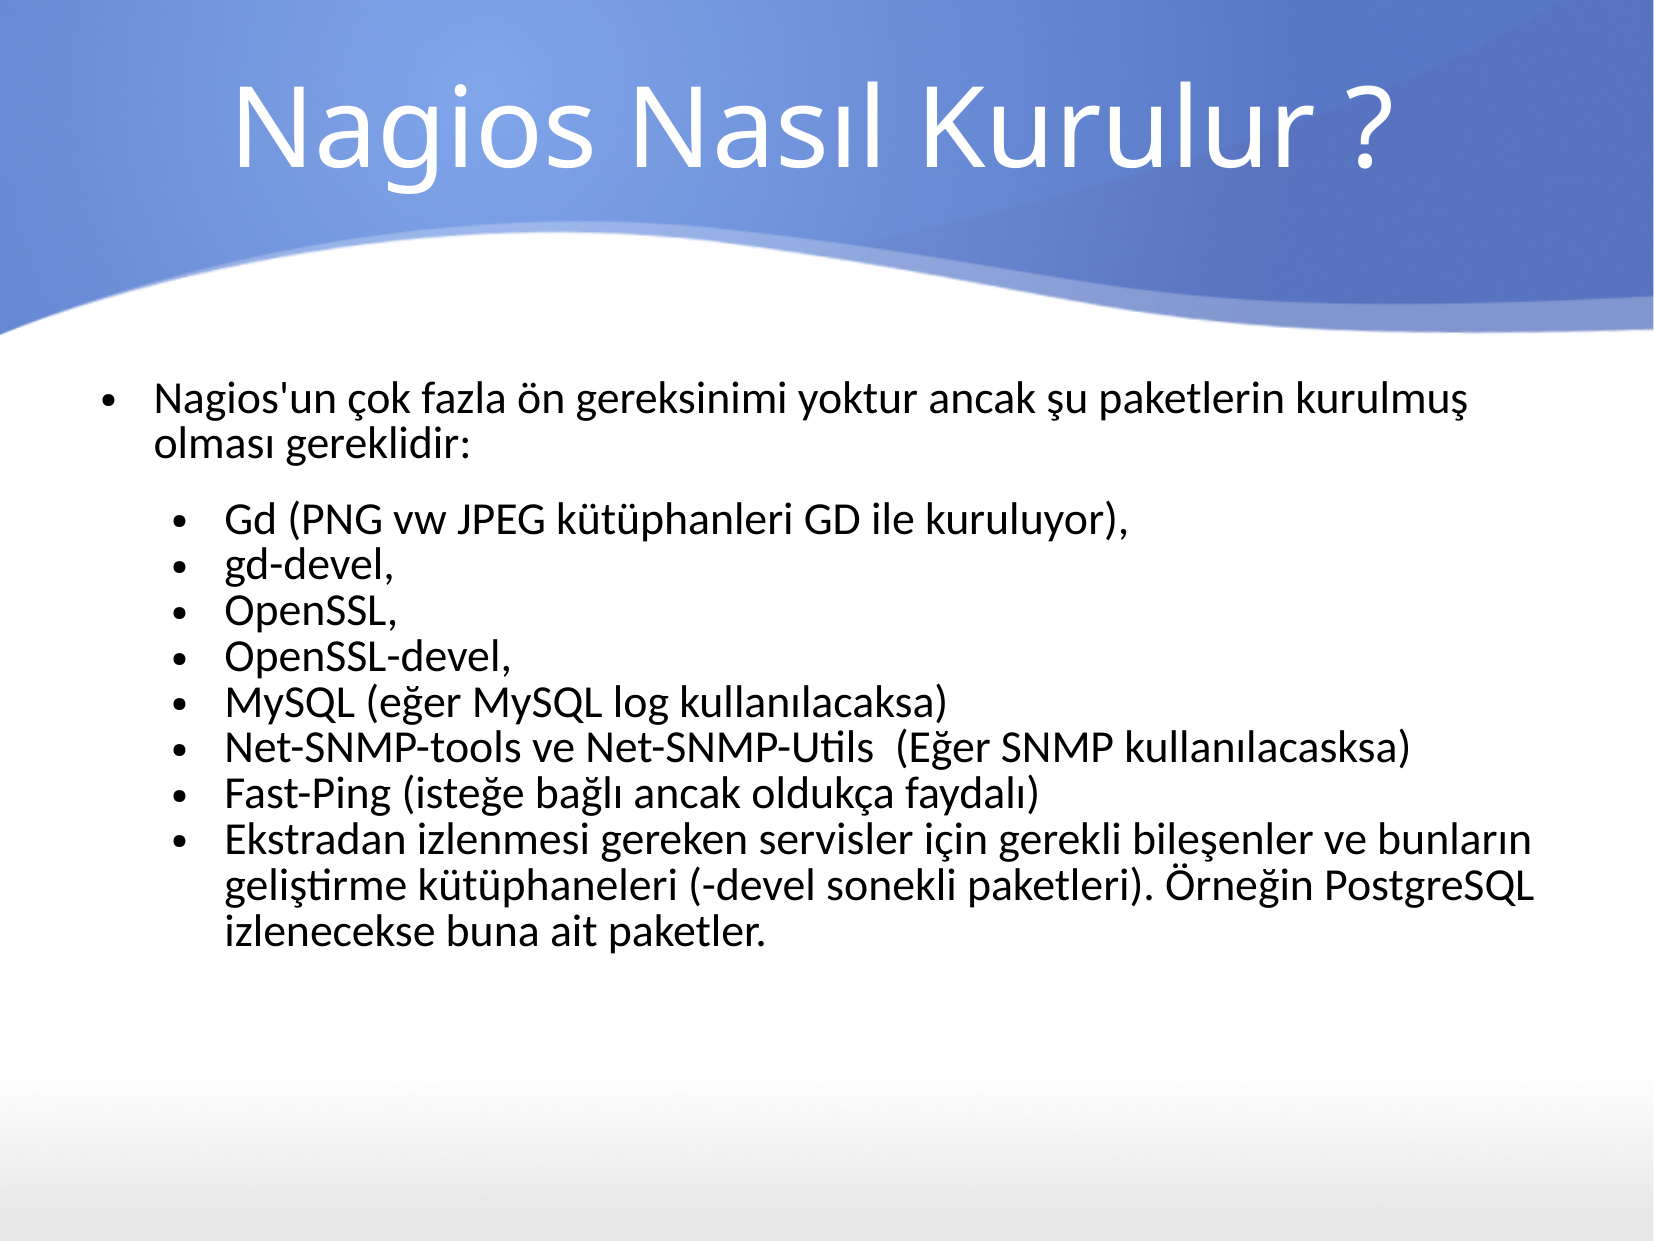

# Nagios Nasıl Kurulur ?
Nagios'un çok fazla ön gereksinimi yoktur ancak şu paketlerin kurulmuş olması gereklidir:
Gd (PNG vw JPEG kütüphanleri GD ile kuruluyor),
gd-devel,
OpenSSL,
OpenSSL-devel,
MySQL (eğer MySQL log kullanılacaksa)
Net-SNMP-tools ve Net-SNMP-Utils (Eğer SNMP kullanılacasksa)
Fast-Ping (isteğe bağlı ancak oldukça faydalı)
Ekstradan izlenmesi gereken servisler için gerekli bileşenler ve bunların geliştirme kütüphaneleri (-devel sonekli paketleri). Örneğin PostgreSQL izlenecekse buna ait paketler.